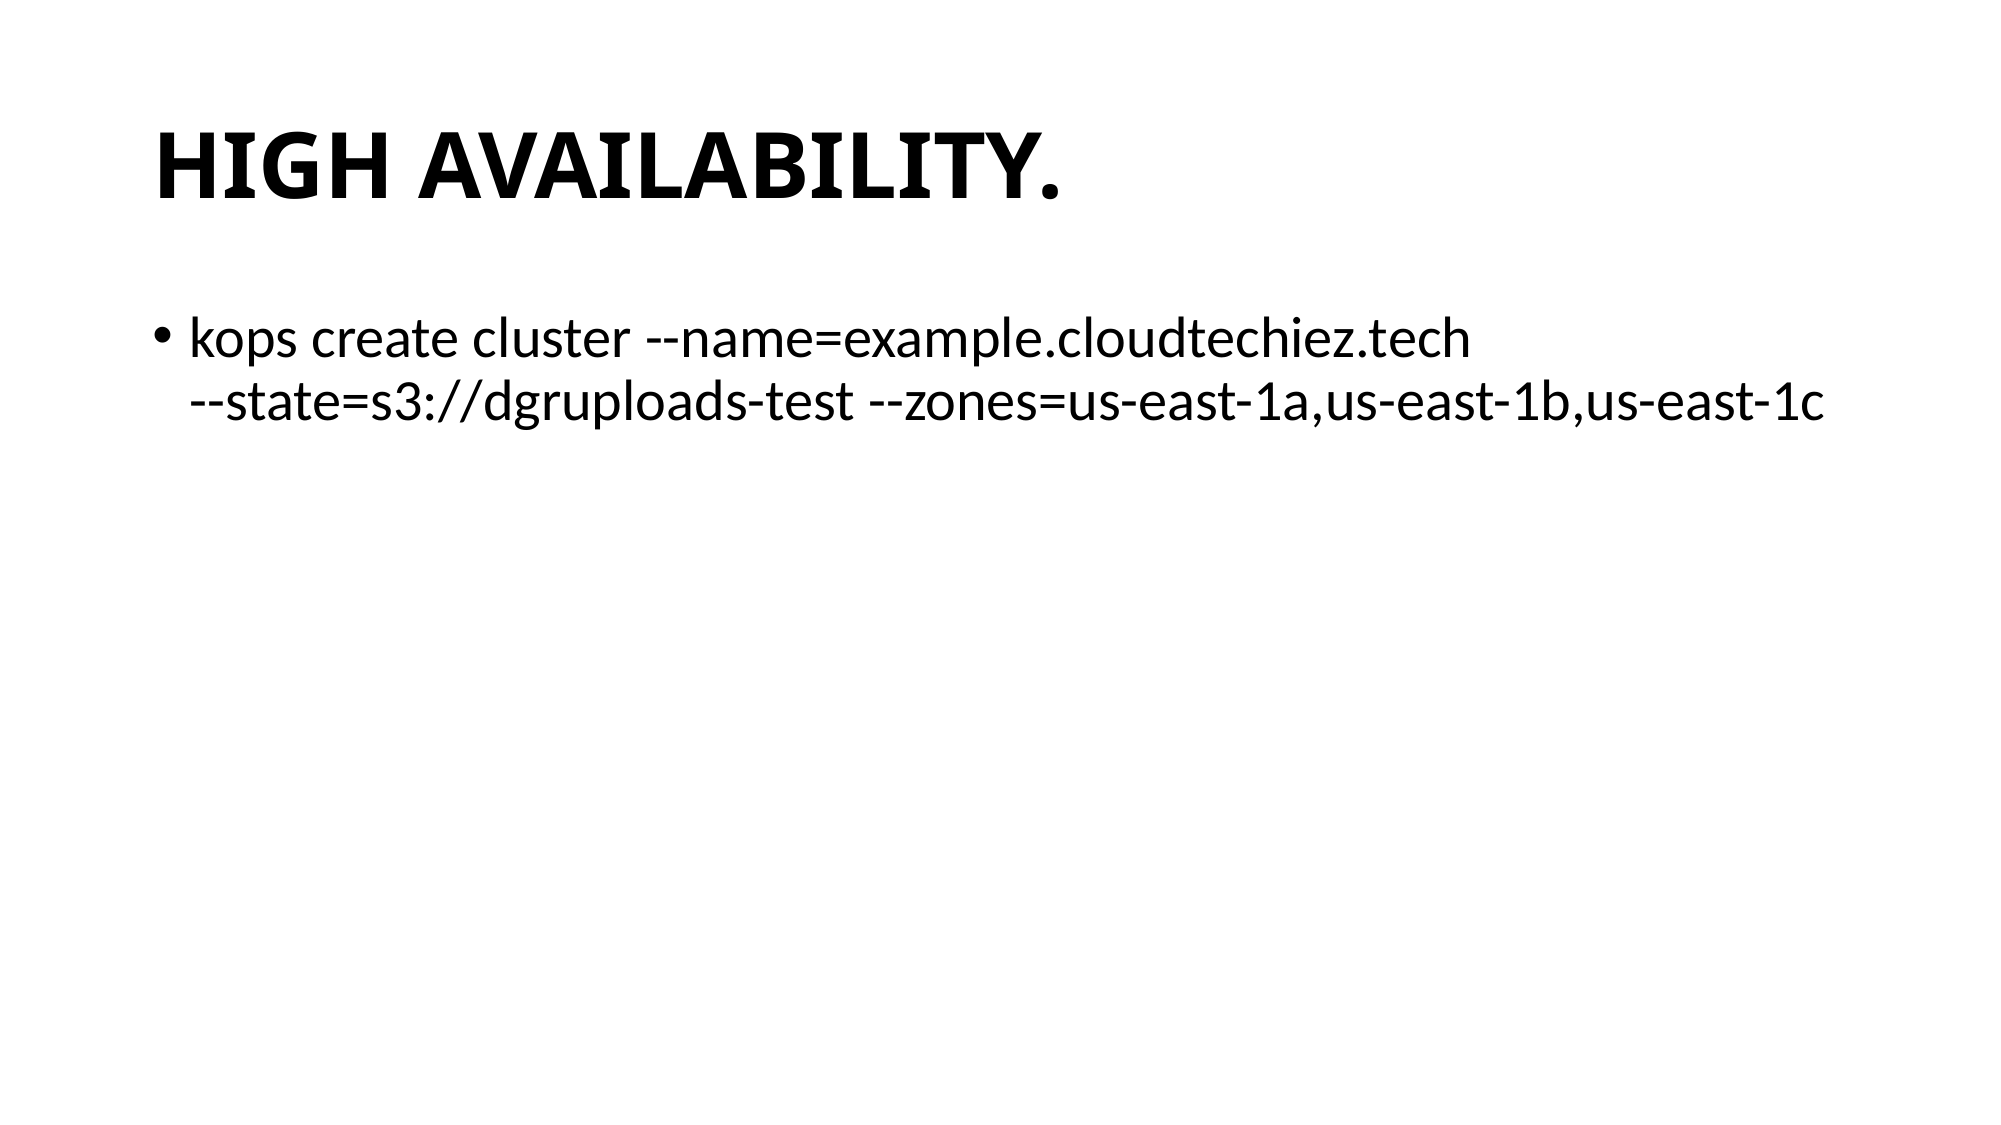

# HIGH AVAILABILITY.
kops create cluster --name=example.cloudtechiez.tech --state=s3://dgruploads-test --zones=us-east-1a,us-east-1b,us-east-1c